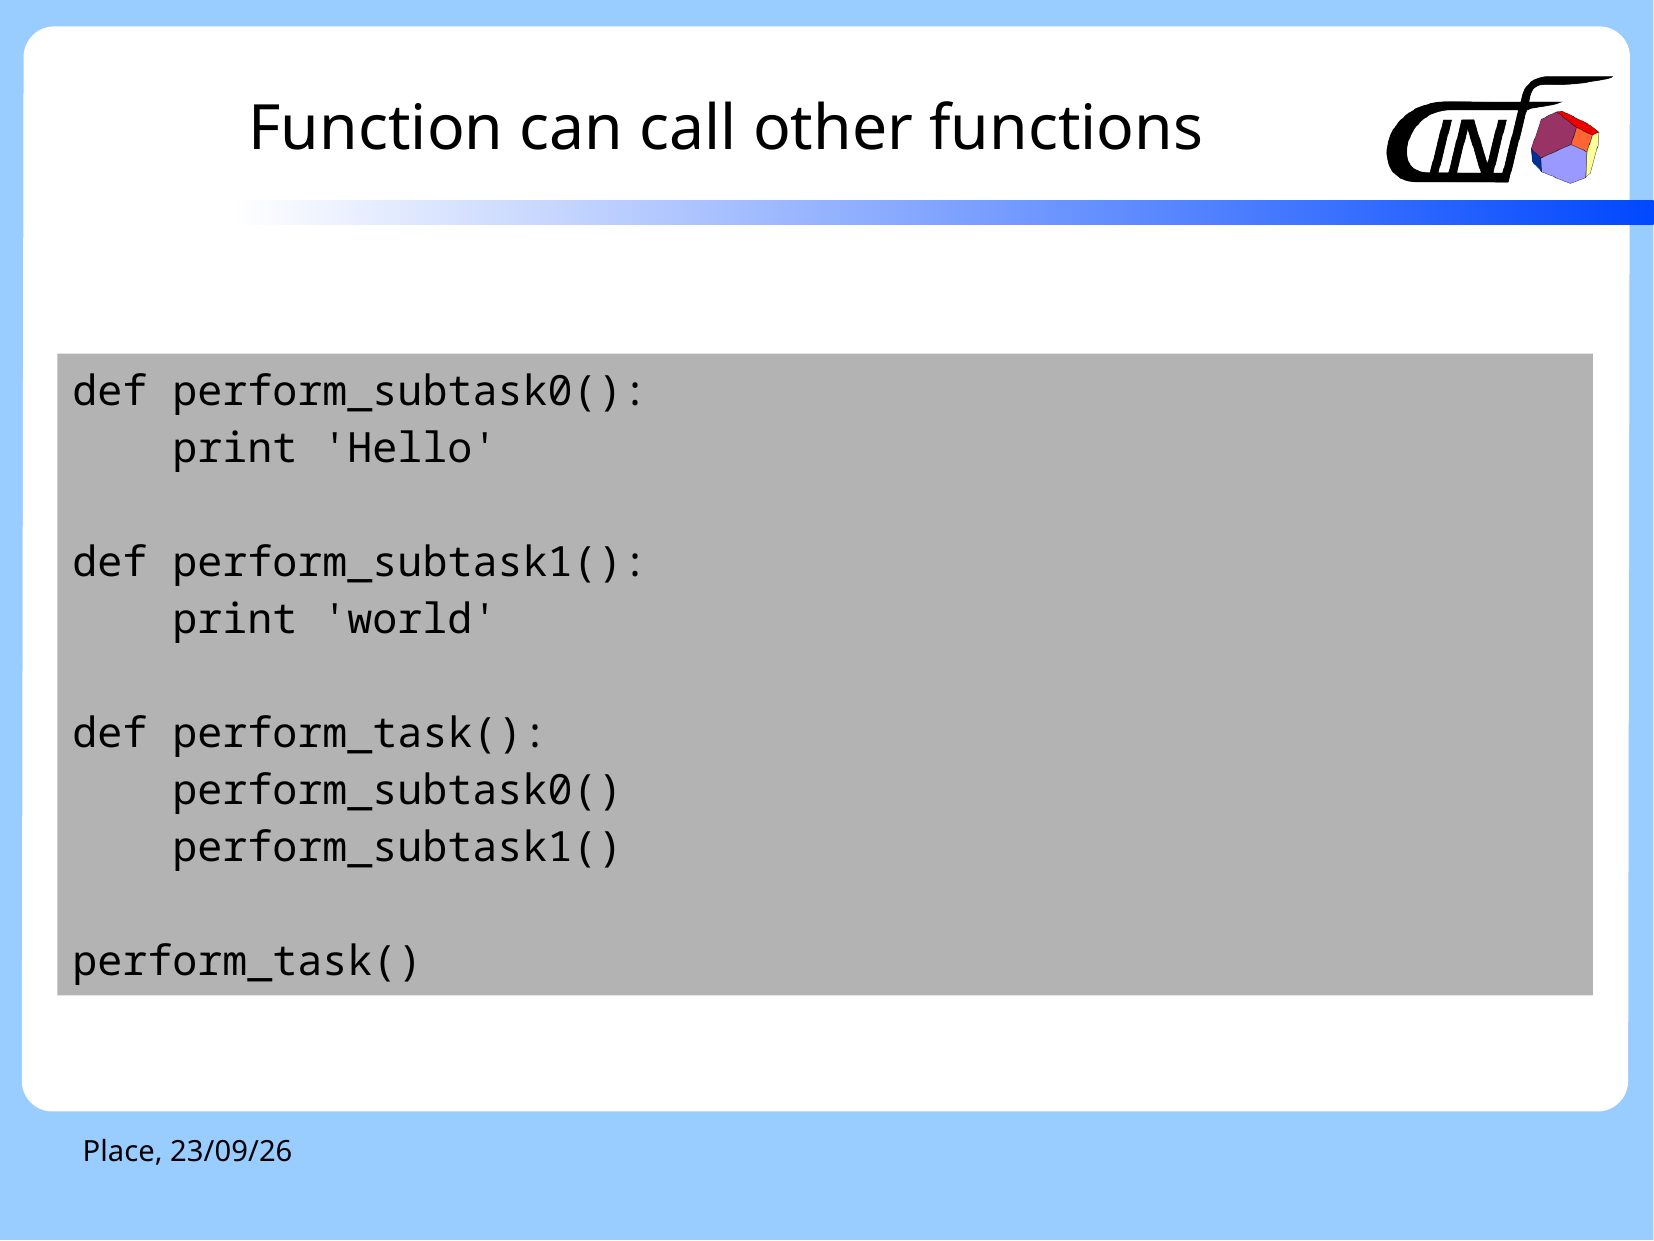

# Function can call other functions
def perform_subtask0():
 print 'Hello'
def perform_subtask1():
 print 'world'
def perform_task():
 perform_subtask0()
 perform_subtask1()
perform_task()